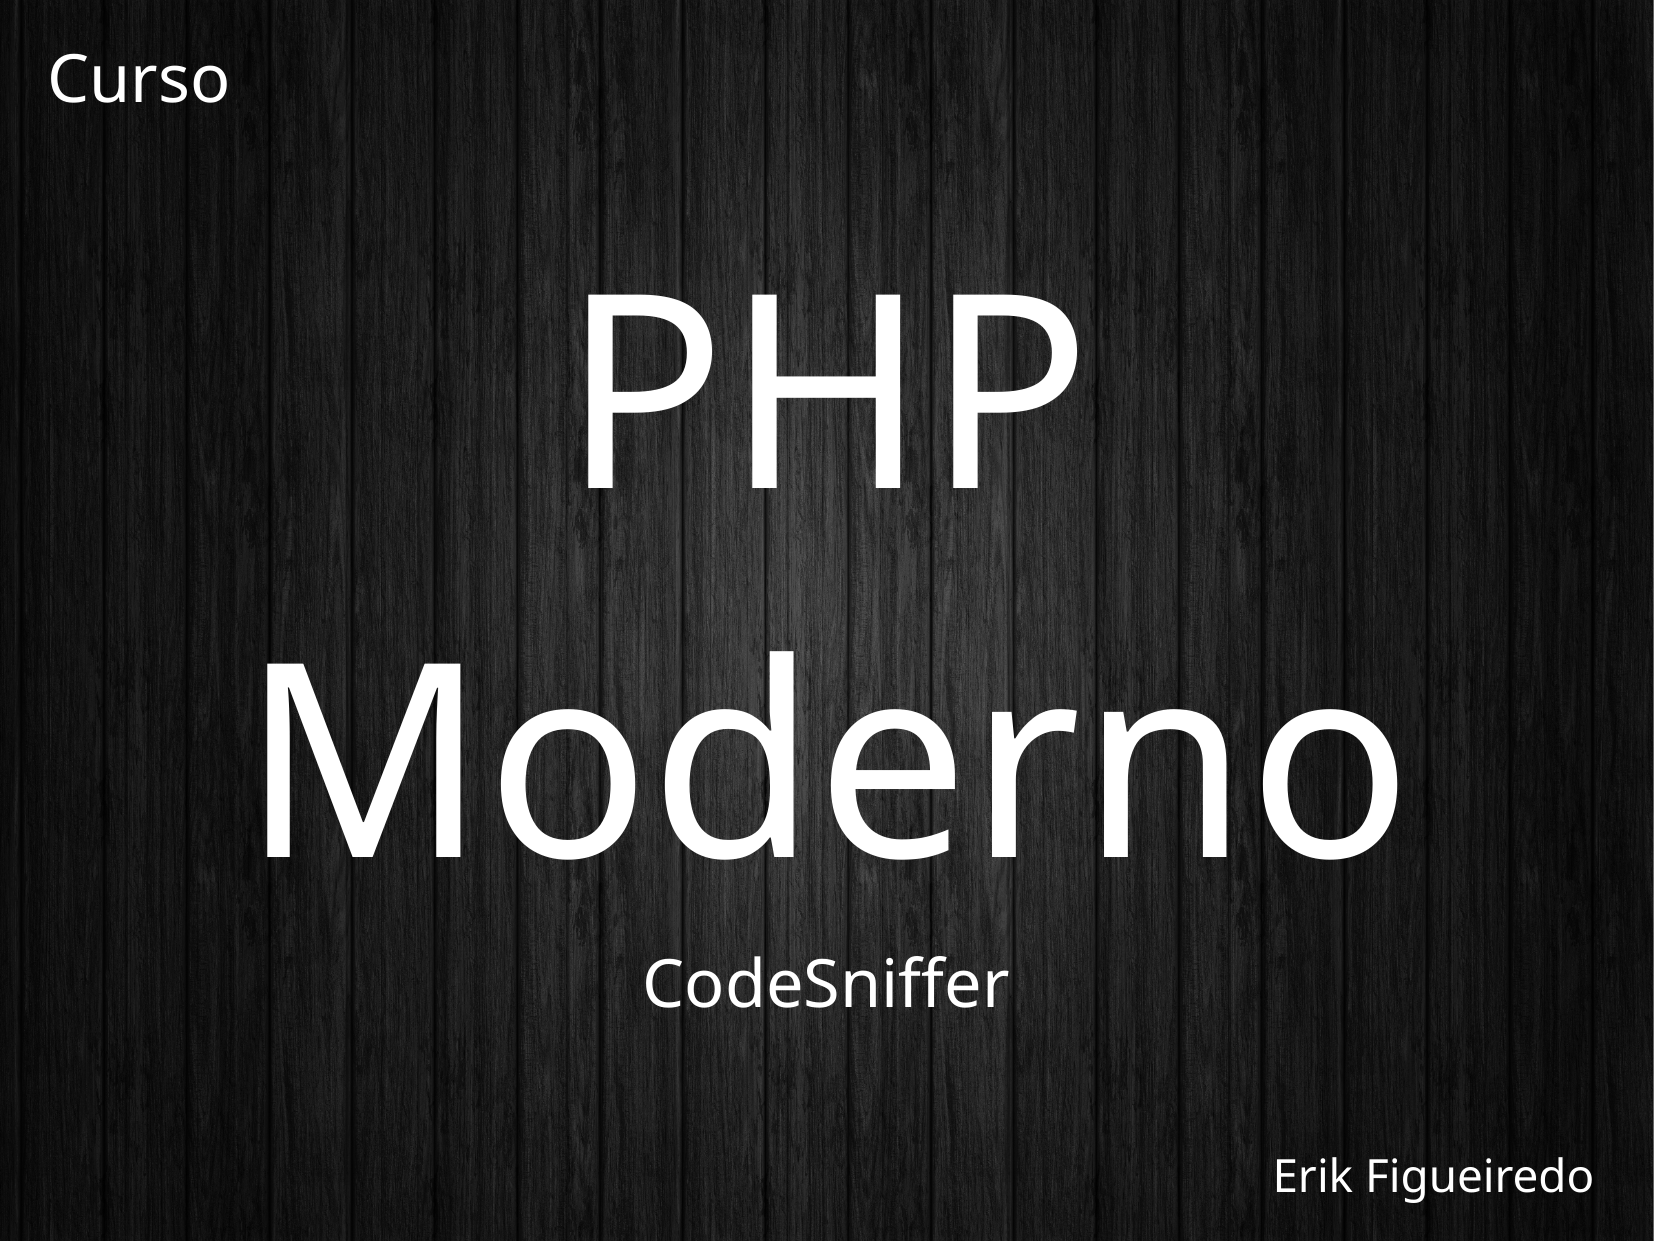

Curso
# PHP Moderno
CodeSniffer
Erik Figueiredo